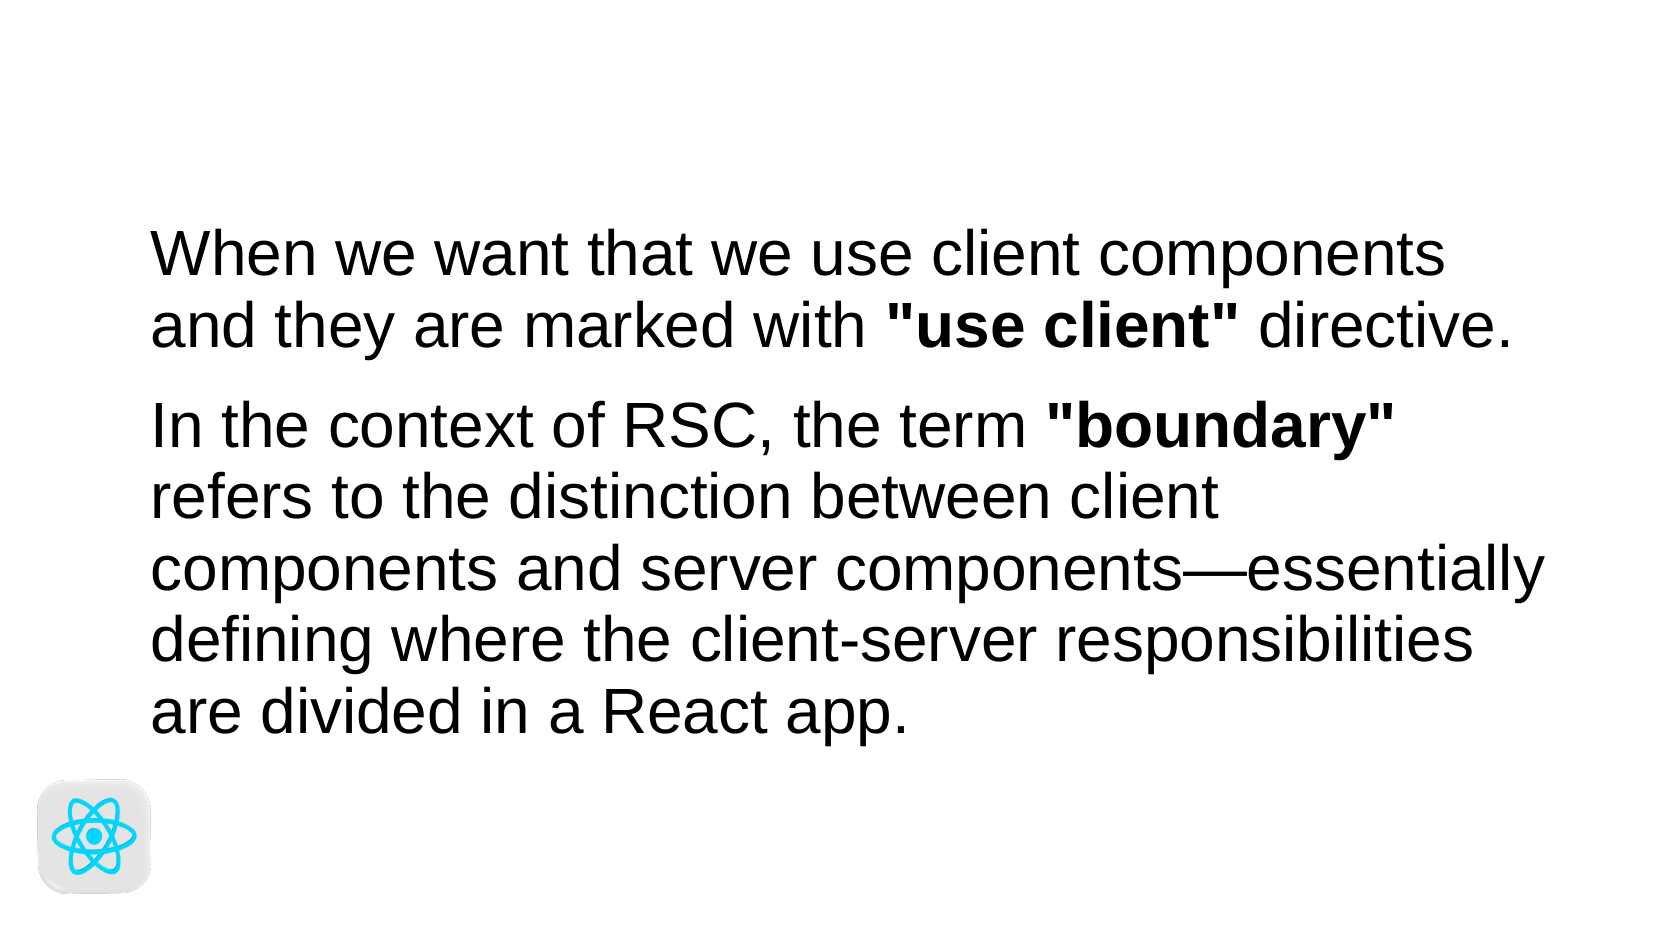

#
When we want that we use client components and they are marked with "use client" directive.
In the context of RSC, the term "boundary" refers to the distinction between client components and server components—essentially defining where the client-server responsibilities are divided in a React app.